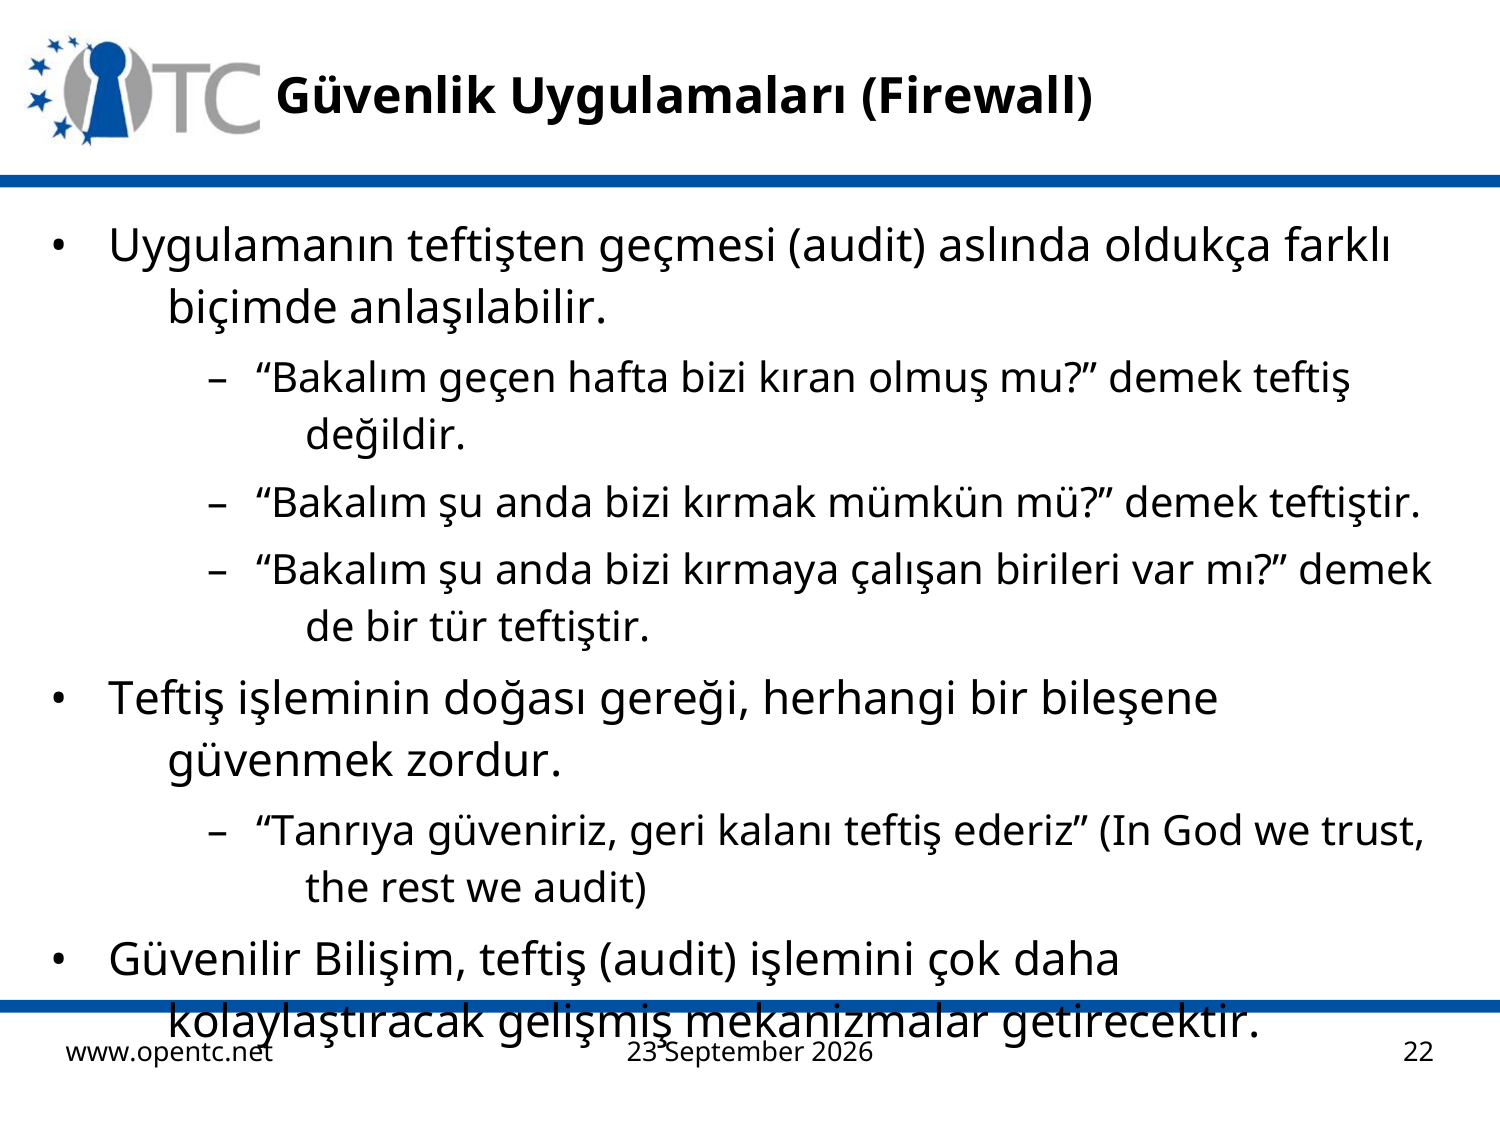

# Güvenlik Uygulamaları (Firewall)
Uygulamanın teftişten geçmesi (audit) aslında oldukça farklı biçimde anlaşılabilir.
“Bakalım geçen hafta bizi kıran olmuş mu?” demek teftiş değildir.
“Bakalım şu anda bizi kırmak mümkün mü?” demek teftiştir.
“Bakalım şu anda bizi kırmaya çalışan birileri var mı?” demek de bir tür teftiştir.
Teftiş işleminin doğası gereği, herhangi bir bileşene güvenmek zordur.
“Tanrıya güveniriz, geri kalanı teftiş ederiz” (In God we trust, the rest we audit)
Güvenilir Bilişim, teftiş (audit) işlemini çok daha kolaylaştıracak gelişmiş mekanizmalar getirecektir.